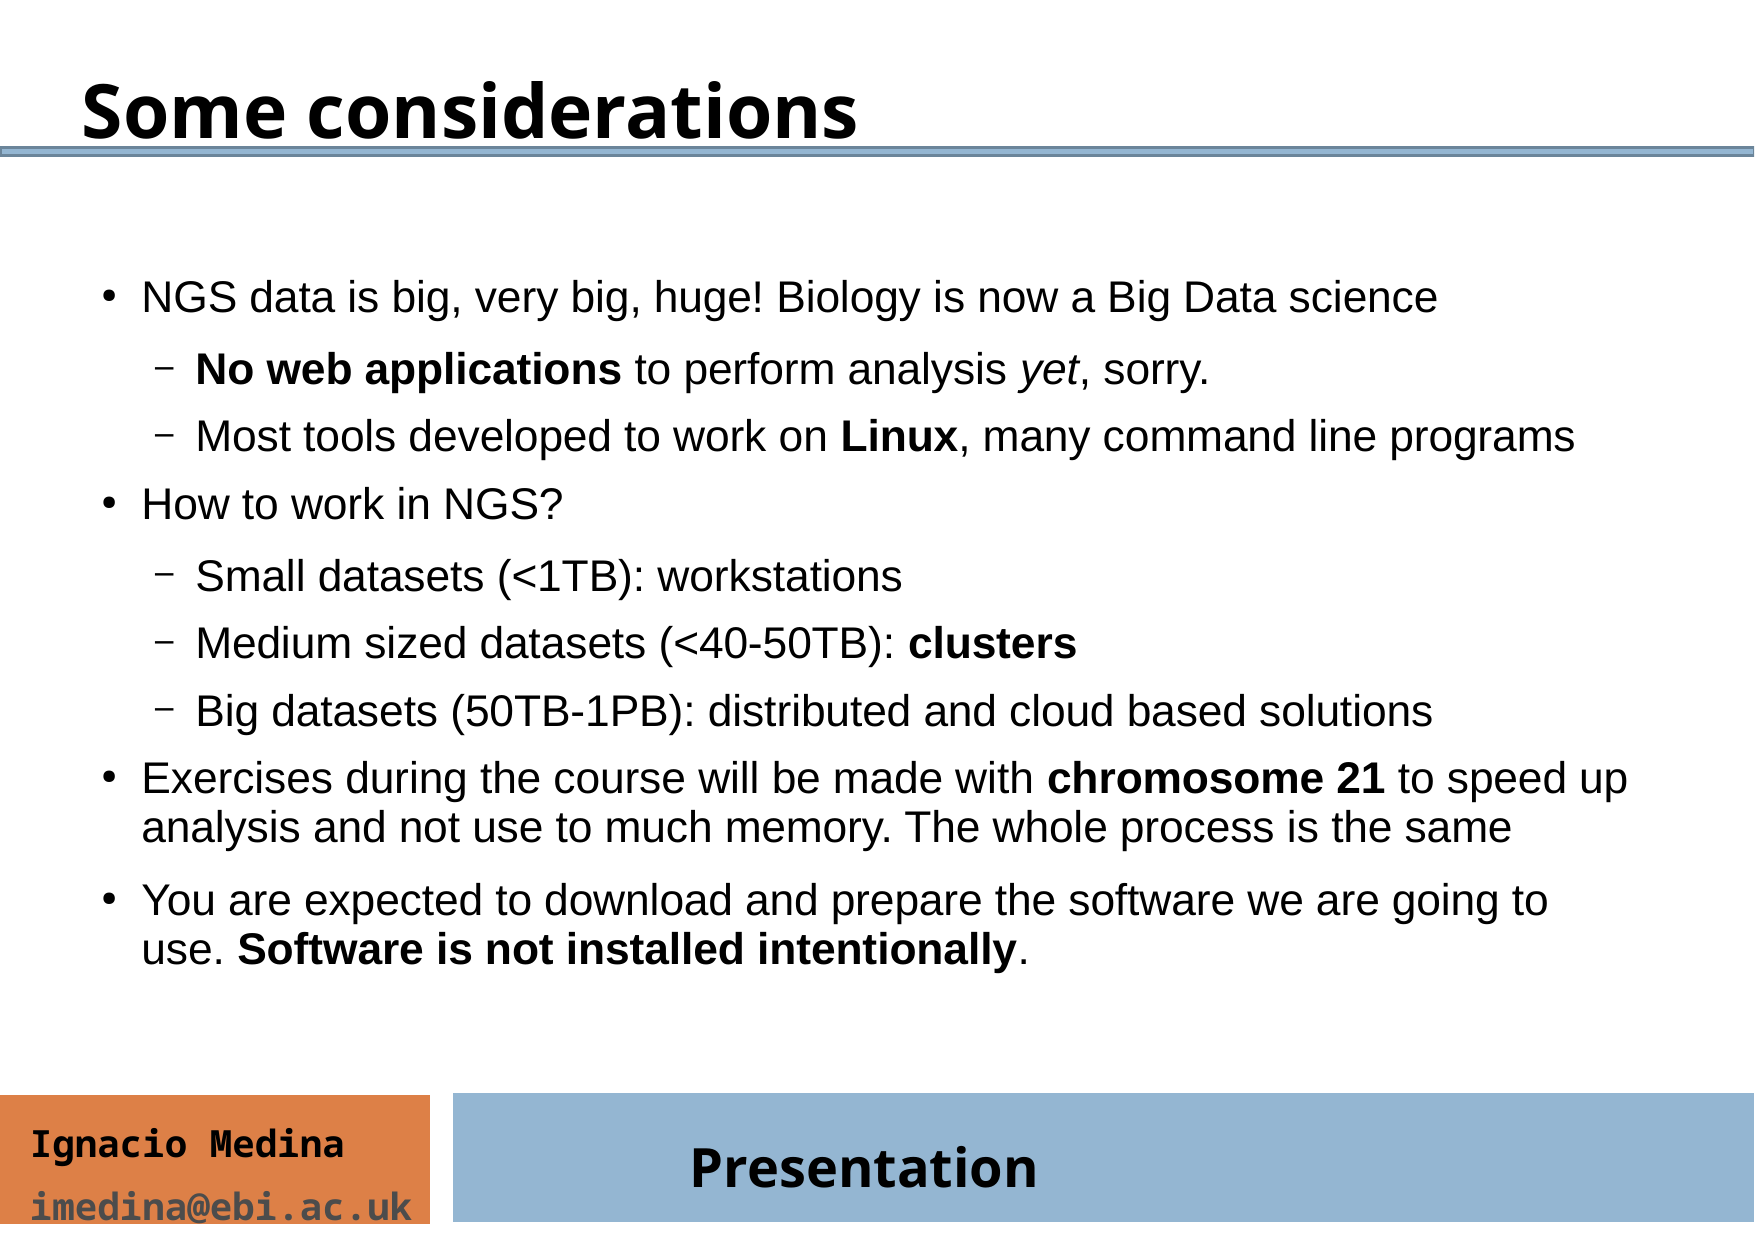

Some considerations
# NGS data is big, very big, huge! Biology is now a Big Data science
No web applications to perform analysis yet, sorry.
Most tools developed to work on Linux, many command line programs
How to work in NGS?
Small datasets (<1TB): workstations
Medium sized datasets (<40-50TB): clusters
Big datasets (50TB-1PB): distributed and cloud based solutions
Exercises during the course will be made with chromosome 21 to speed up analysis and not use to much memory. The whole process is the same
You are expected to download and prepare the software we are going to use. Software is not installed intentionally.
Ignacio Medina
imedina@ebi.ac.uk
Presentation